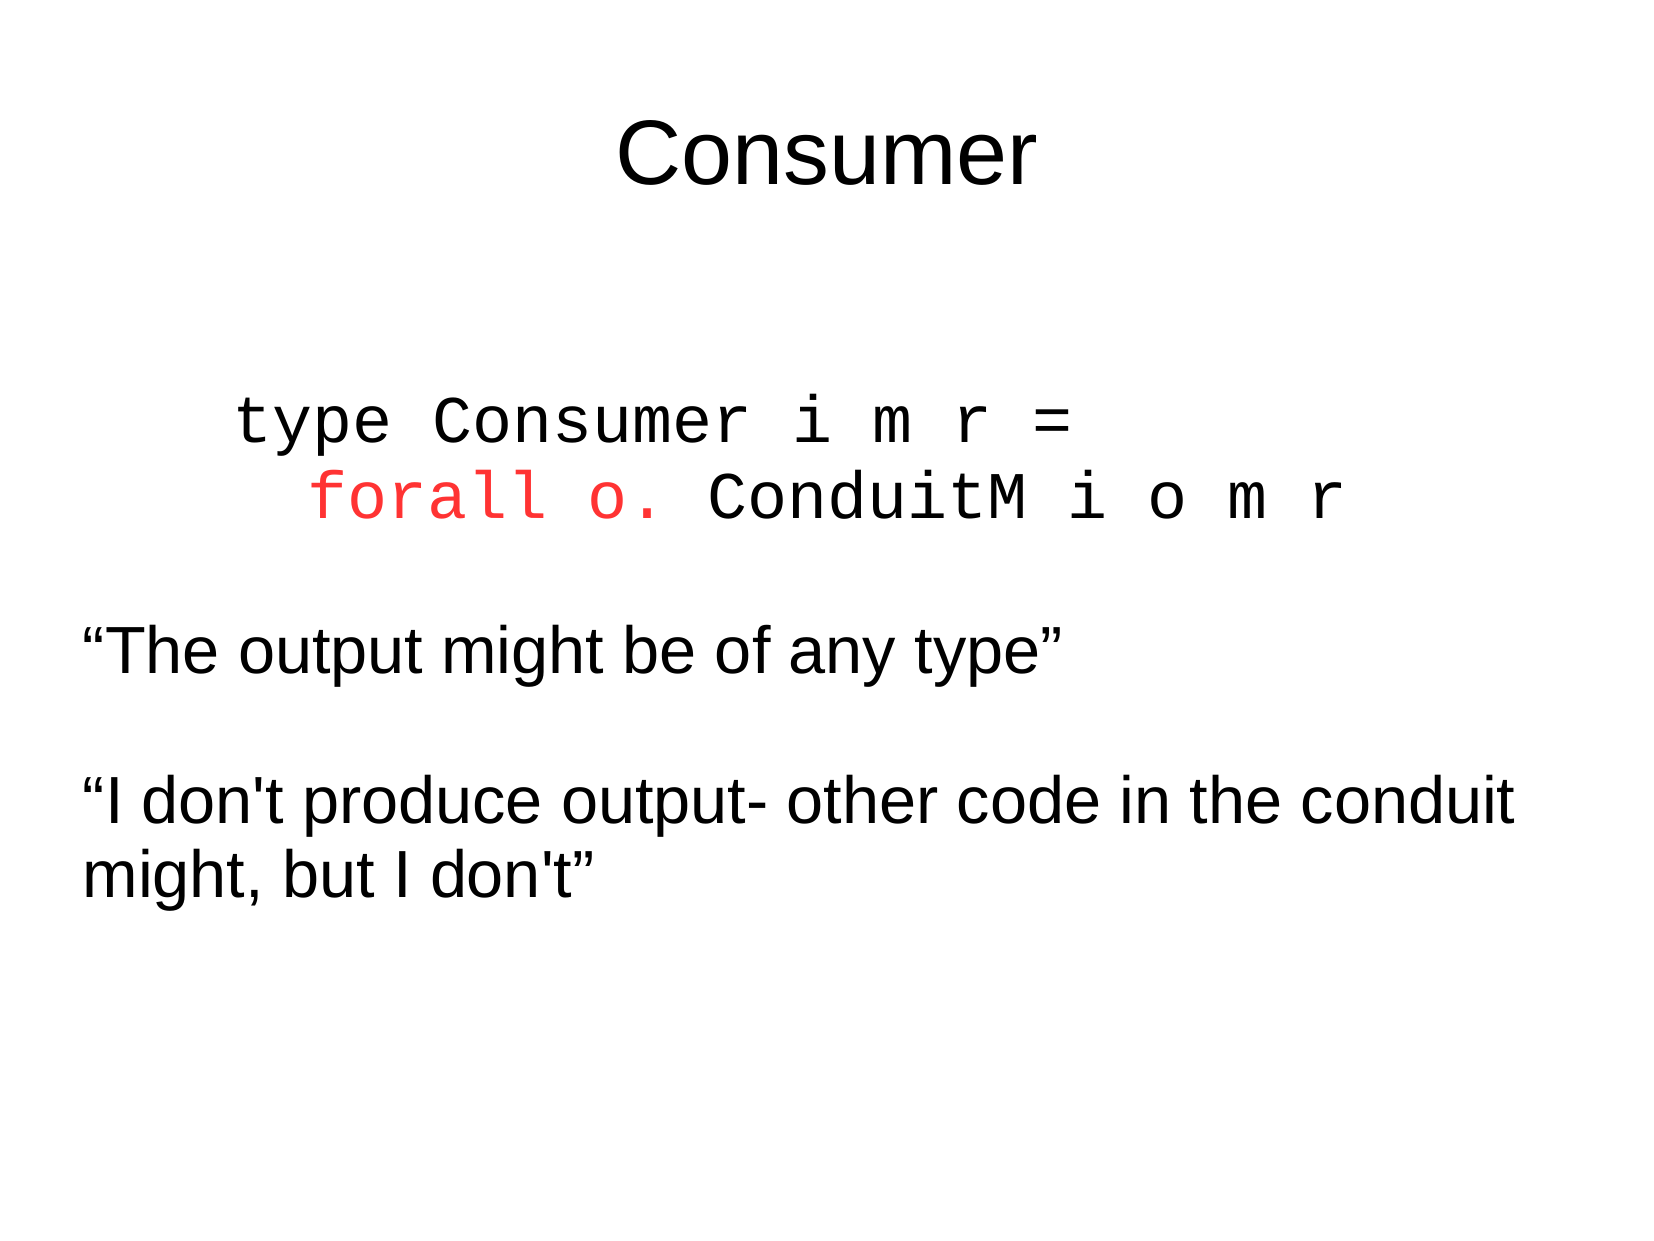

# Consumer
		type Consumer i m r =
			forall o. ConduitM i o m r
“The output might be of any type”
“I don't produce output- other code in the conduit might, but I don't”